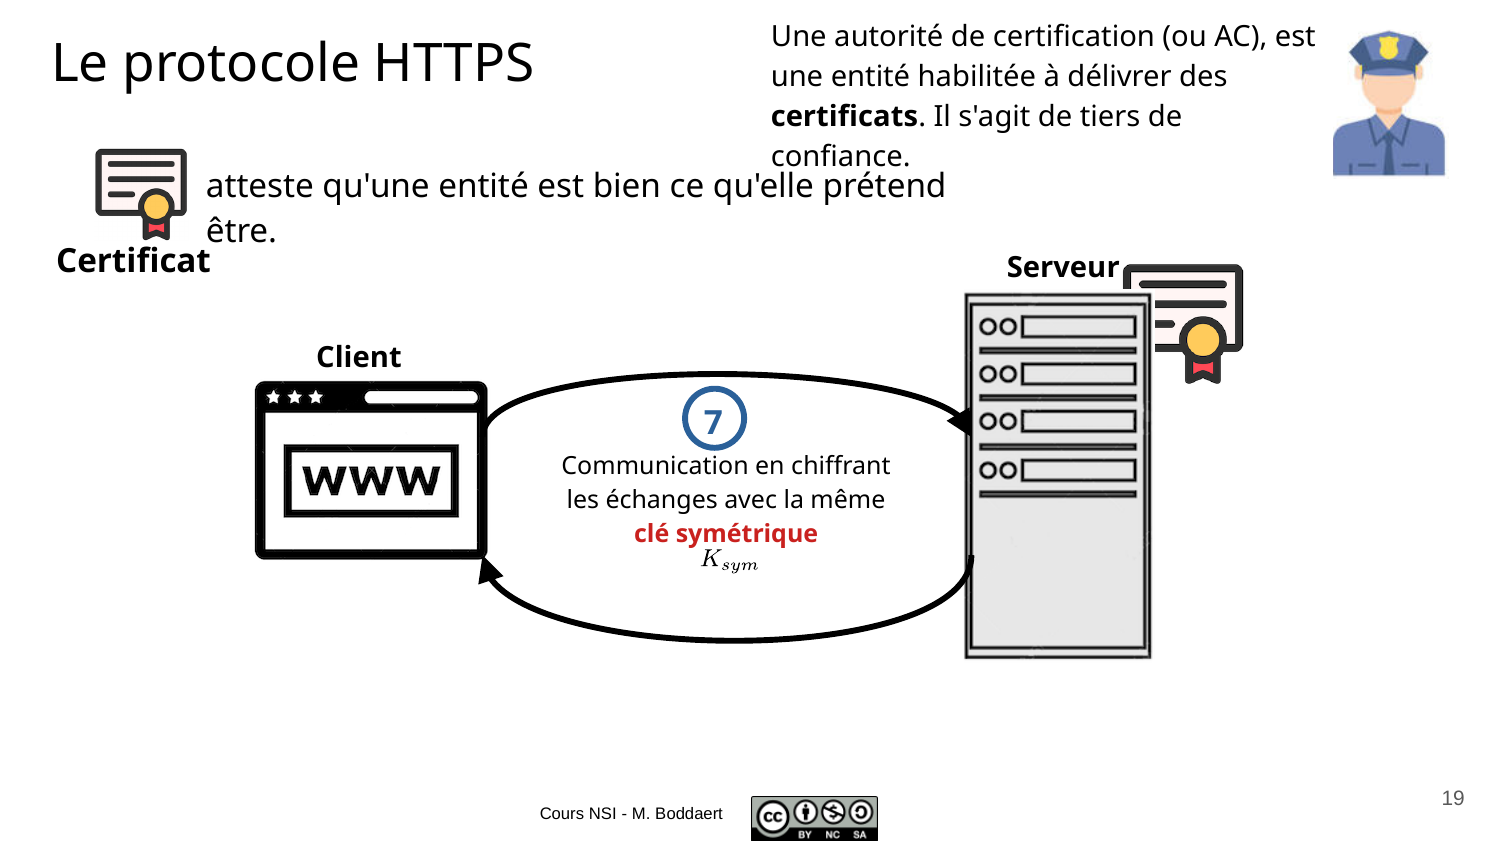

Une autorité de certification (ou AC), est une entité habilitée à délivrer des certificats. Il s'agit de tiers de confiance.
# Le protocole HTTPS
atteste qu'une entité est bien ce qu'elle prétend être.
Certificat
Serveur
Client
7
Communication en chiffrant les échanges avec la même clé symétrique